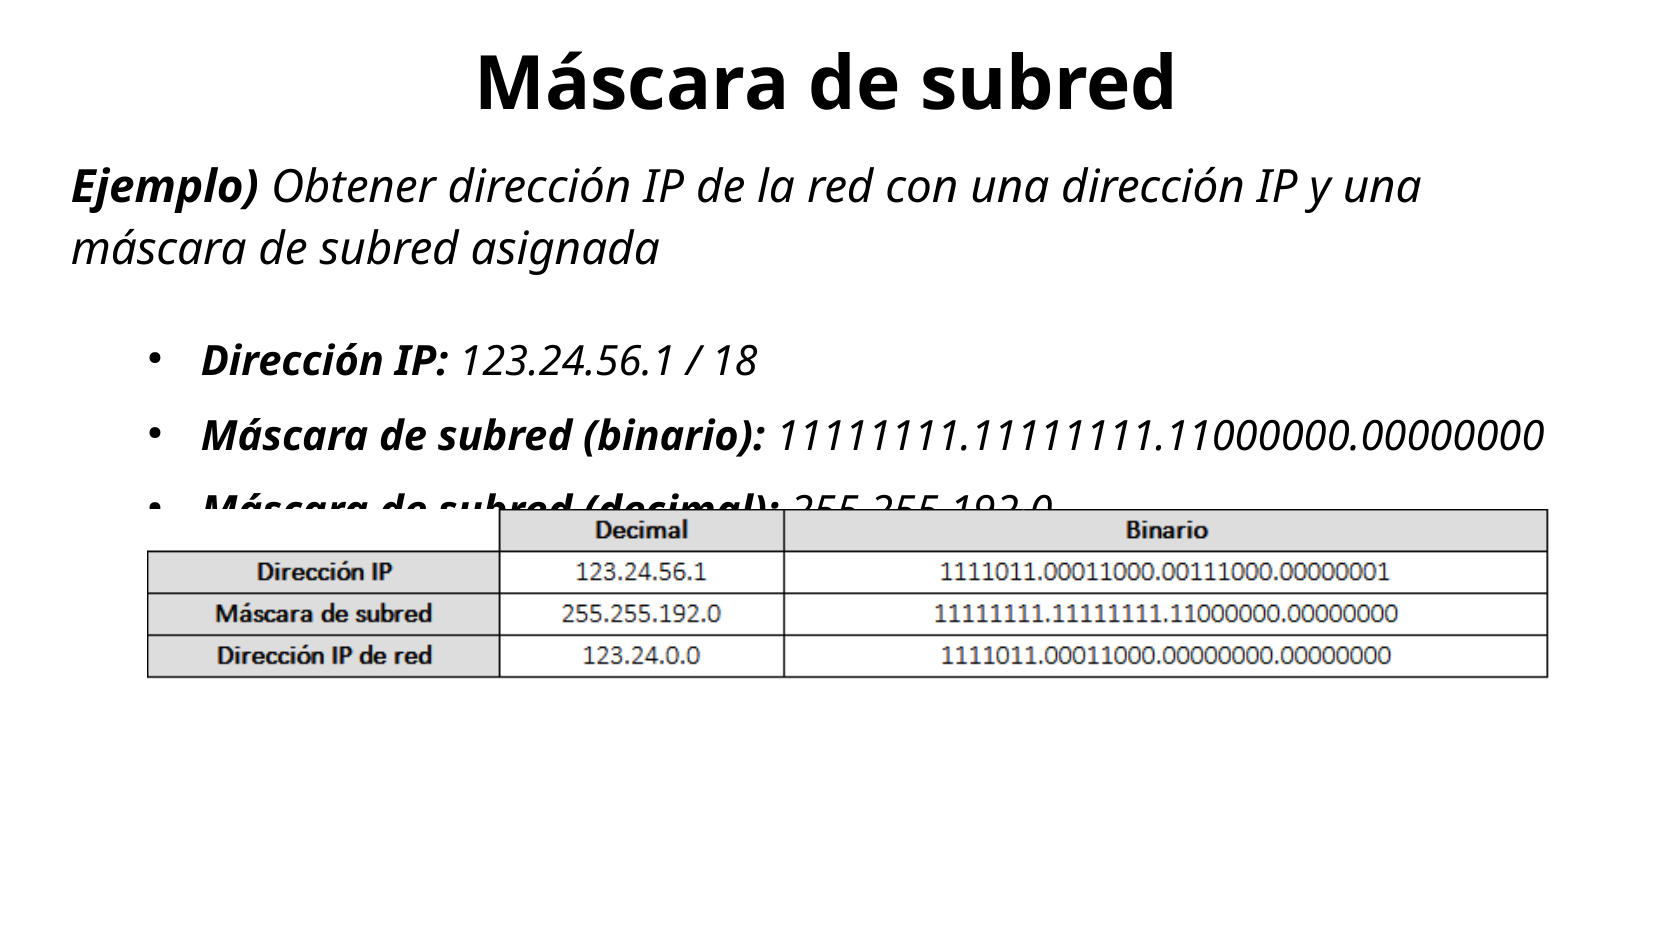

# Máscara de subred
Ejemplo) Obtener dirección IP de la red con una dirección IP y una máscara de subred asignada
Dirección IP: 123.24.56.1 / 18
Máscara de subred (binario): 11111111.11111111.11000000.00000000
Máscara de subred (decimal): 255.255.192.0